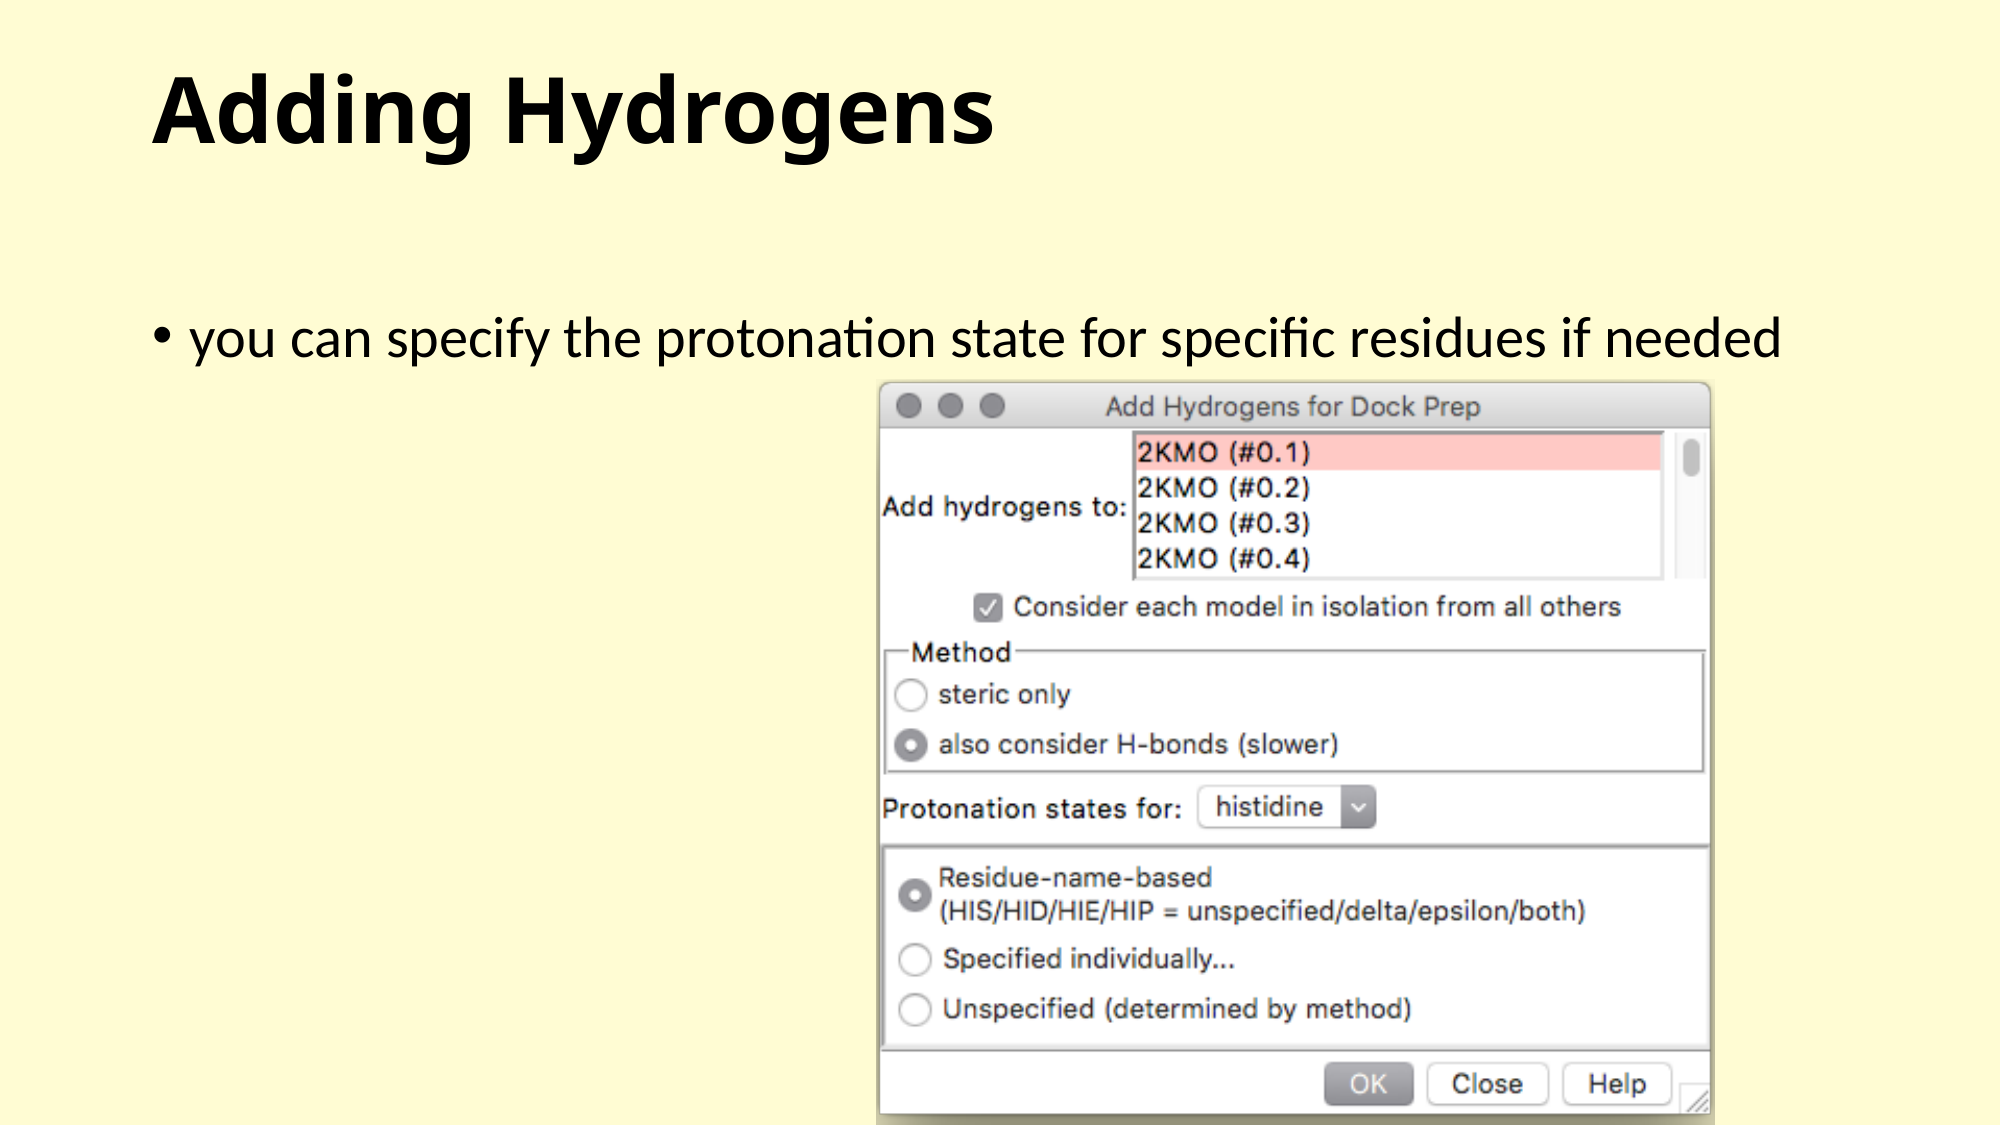

# Adding Hydrogens
you can specify the protonation state for specific residues if needed